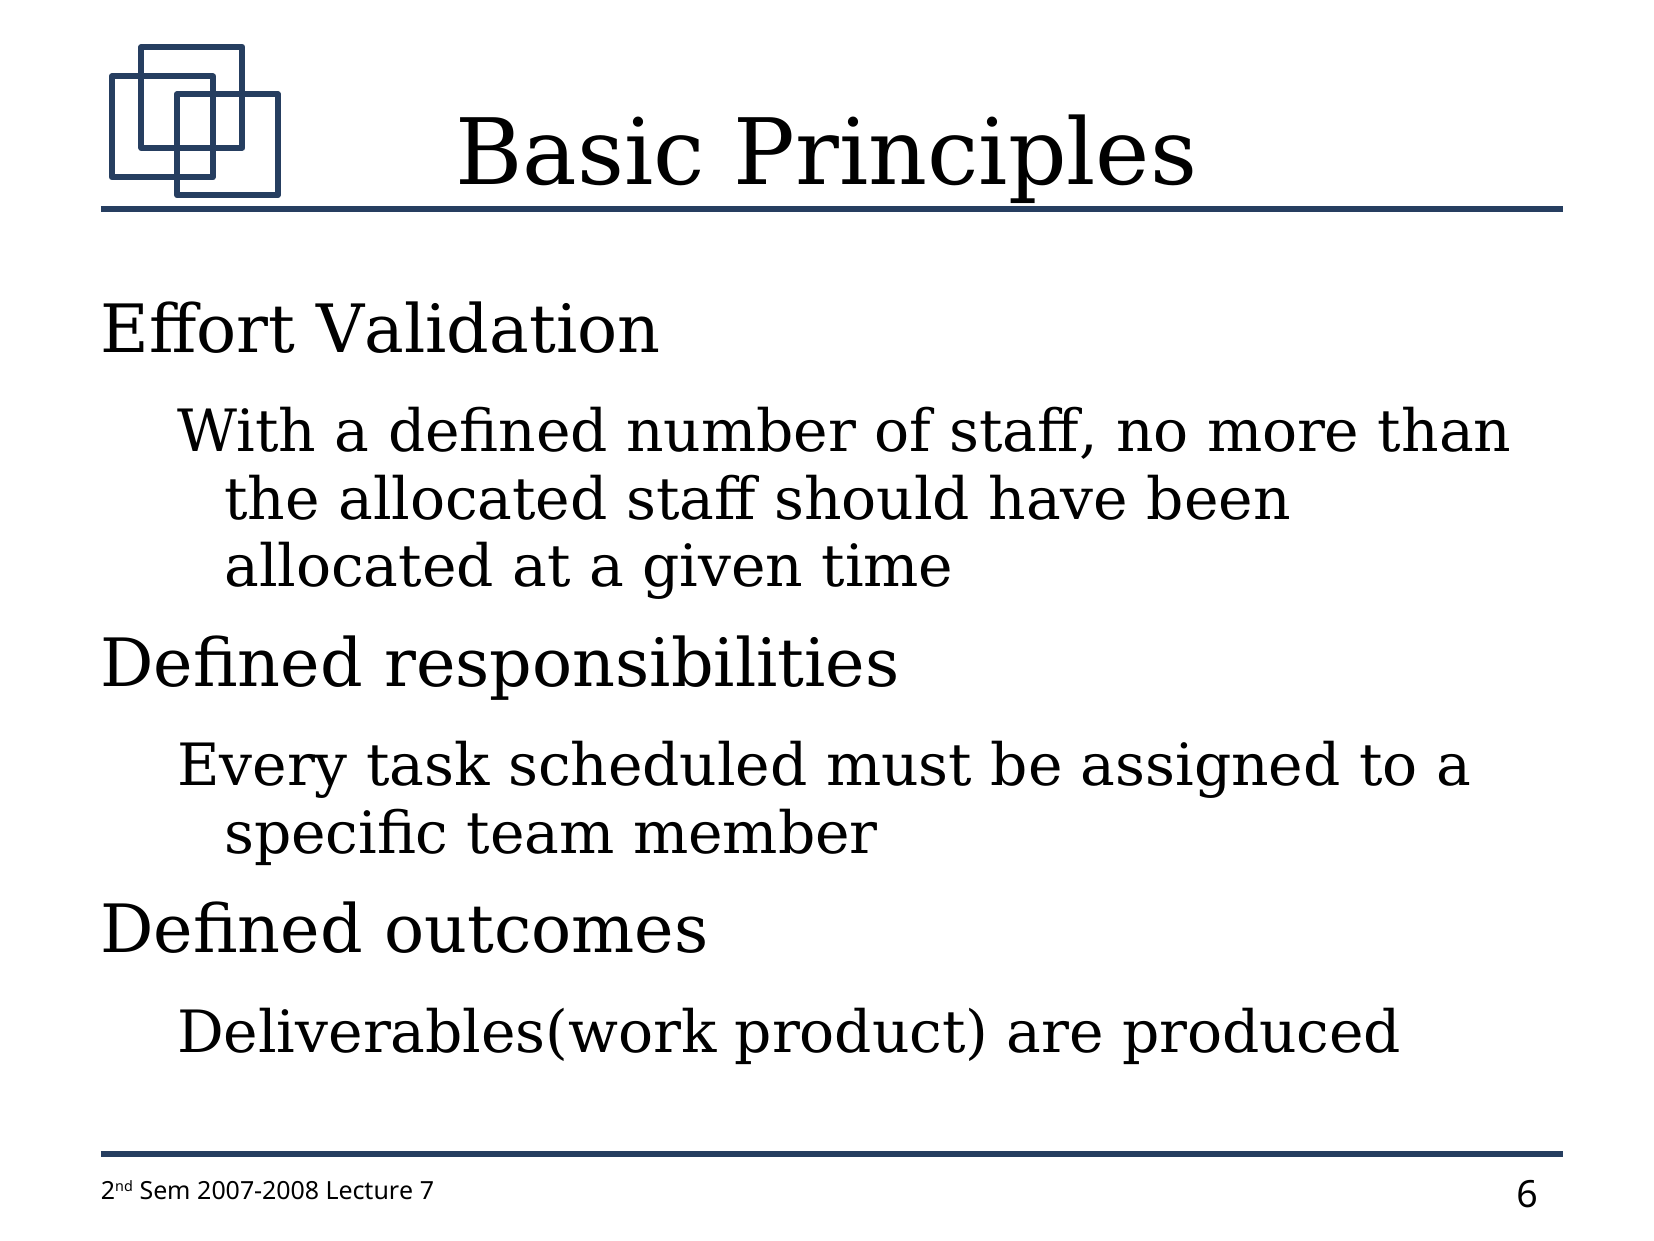

# Basic Principles
Effort Validation
With a defined number of staff, no more than the allocated staff should have been allocated at a given time
Defined responsibilities
Every task scheduled must be assigned to a specific team member
Defined outcomes
Deliverables(work product) are produced